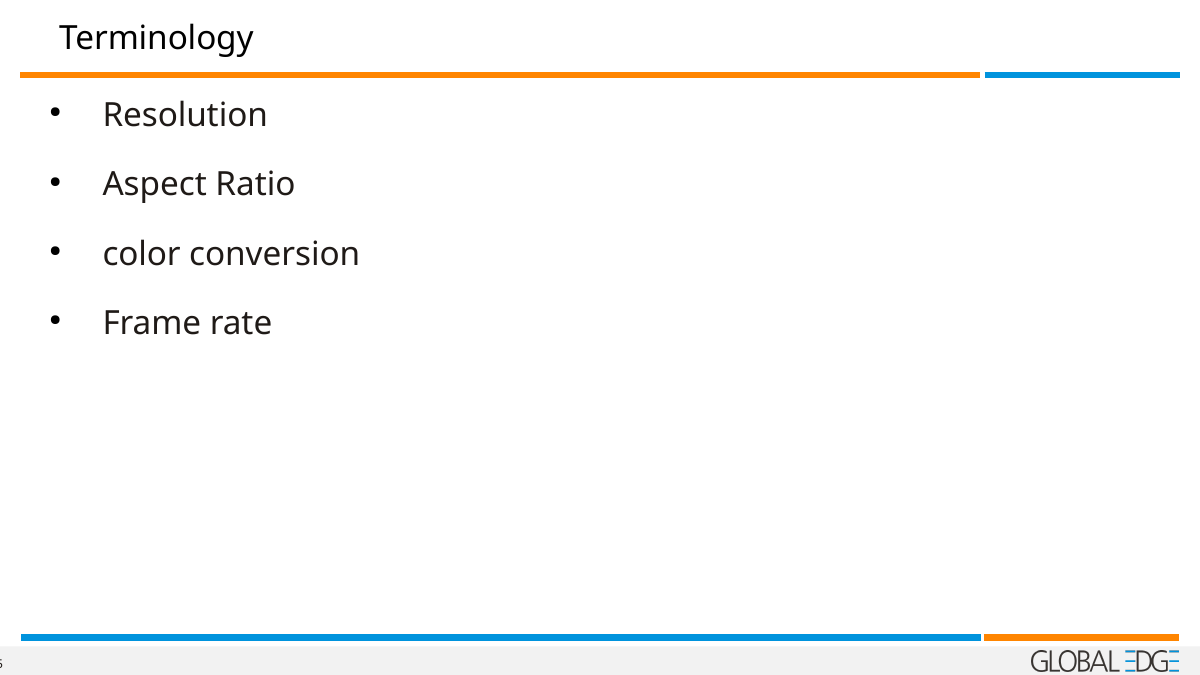

# Terminology
Resolution
Aspect Ratio
color conversion
Frame rate